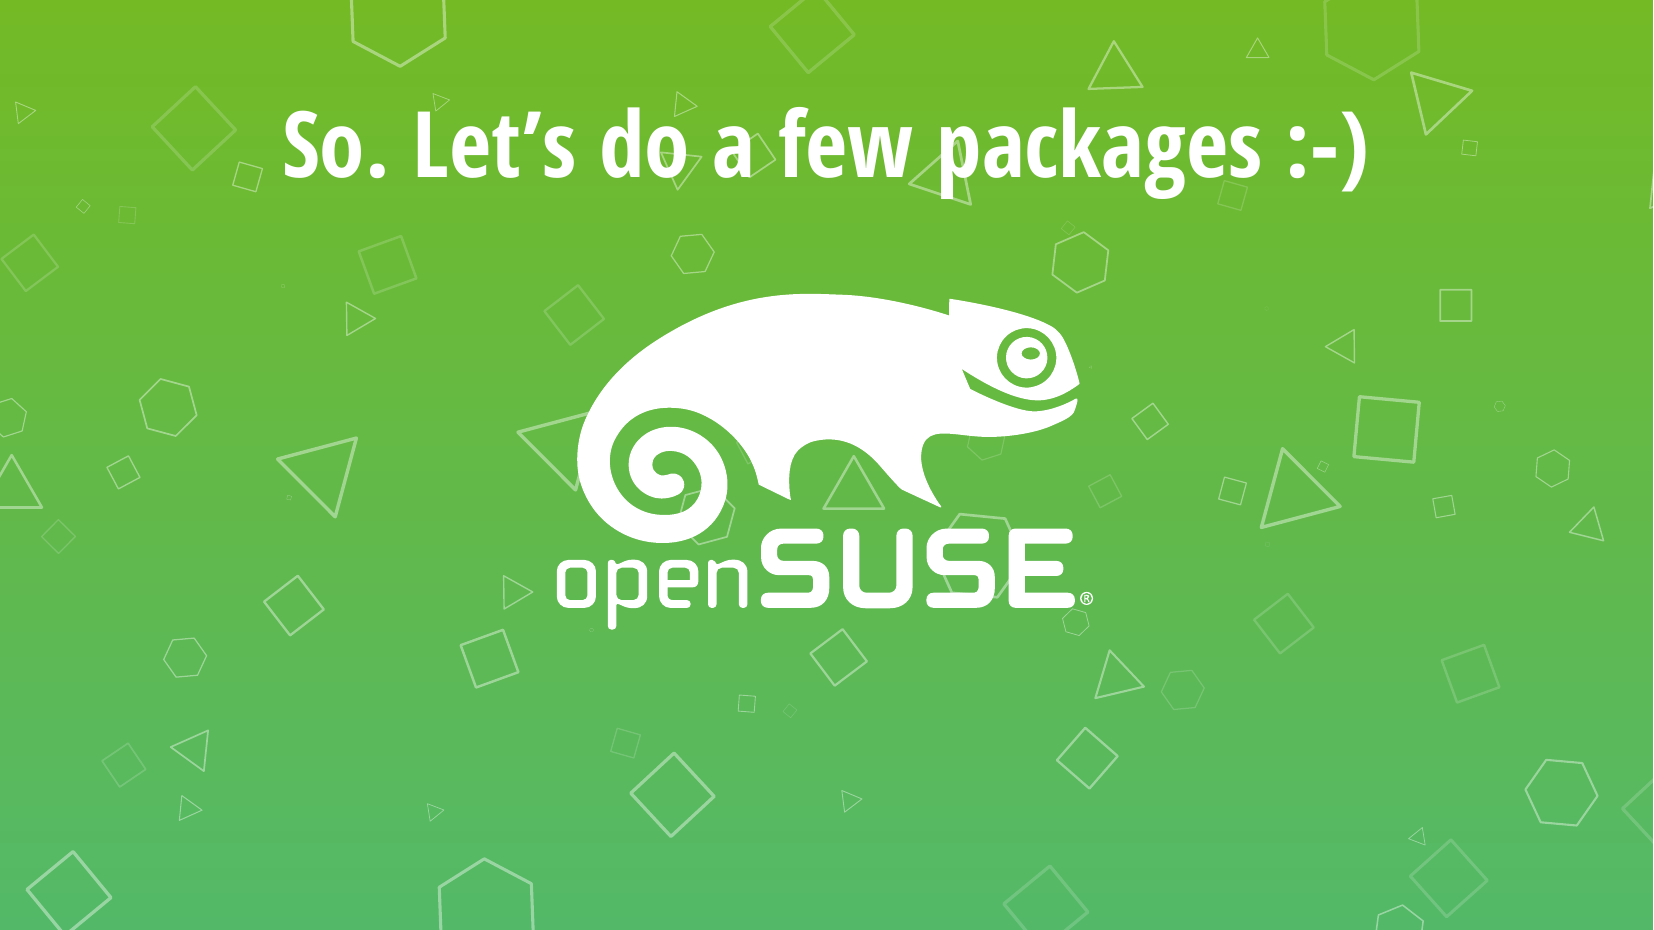

# So. Let’s do a few packages :-)